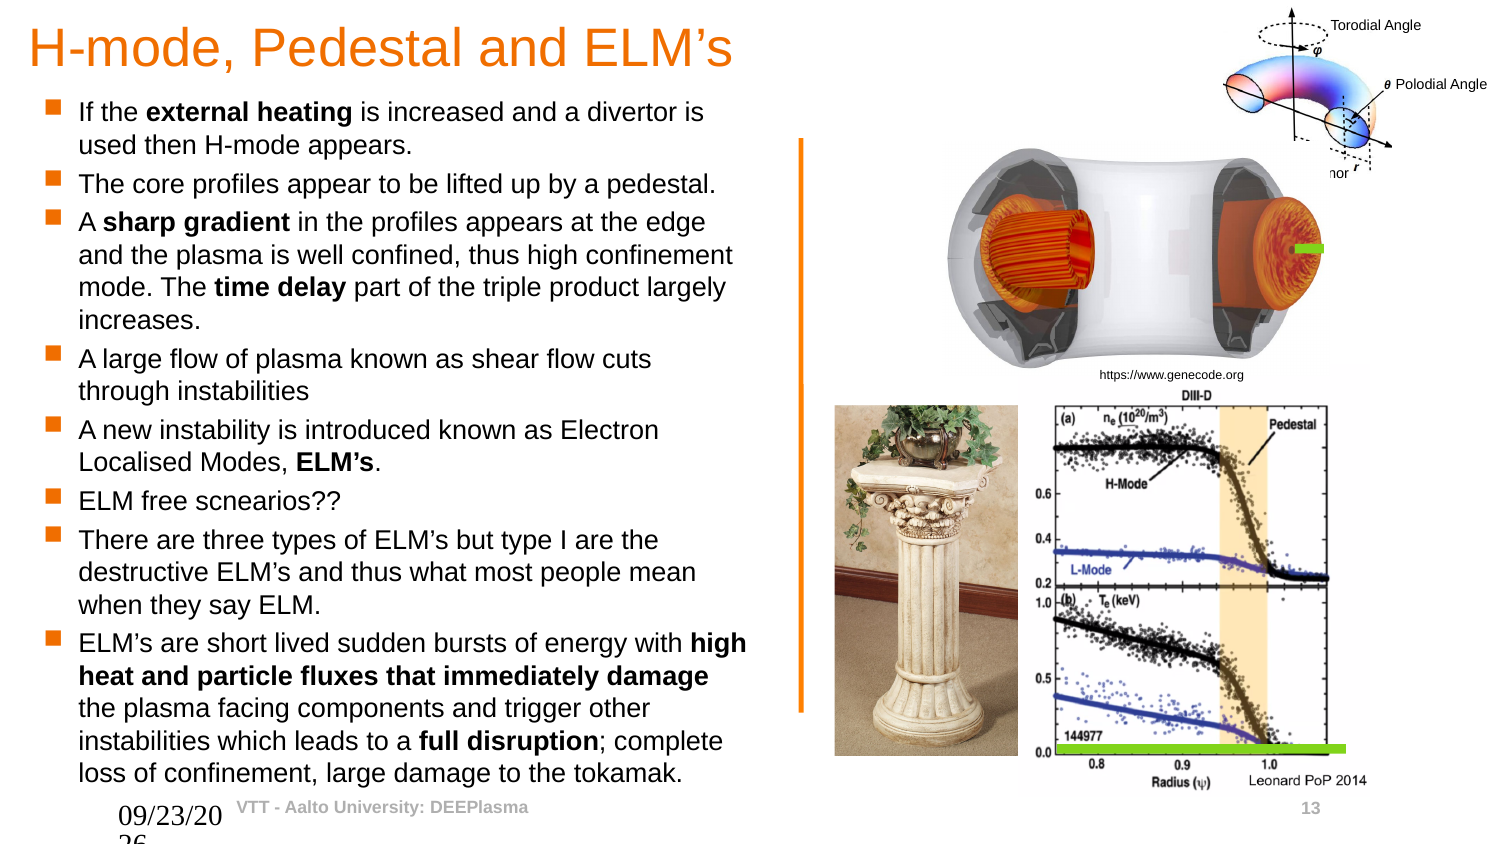

Torodial Angle
Polodial Angle
Major
Major
Minor
H-mode, Pedestal and ELM’s
# If the external heating is increased and a divertor is used then H-mode appears.
The core profiles appear to be lifted up by a pedestal.
A sharp gradient in the profiles appears at the edge and the plasma is well confined, thus high confinement mode. The time delay part of the triple product largely increases.
A large flow of plasma known as shear flow cuts through instabilities
A new instability is introduced known as Electron Localised Modes, ELM’s.
ELM free scnearios??
There are three types of ELM’s but type I are the destructive ELM’s and thus what most people mean when they say ELM.
ELM’s are short lived sudden bursts of energy with high heat and particle fluxes that immediately damage the plasma facing components and trigger other instabilities which leads to a full disruption; complete loss of confinement, large damage to the tokamak.
https://www.genecode.org
VTT - Aalto University: DEEPlasma
13